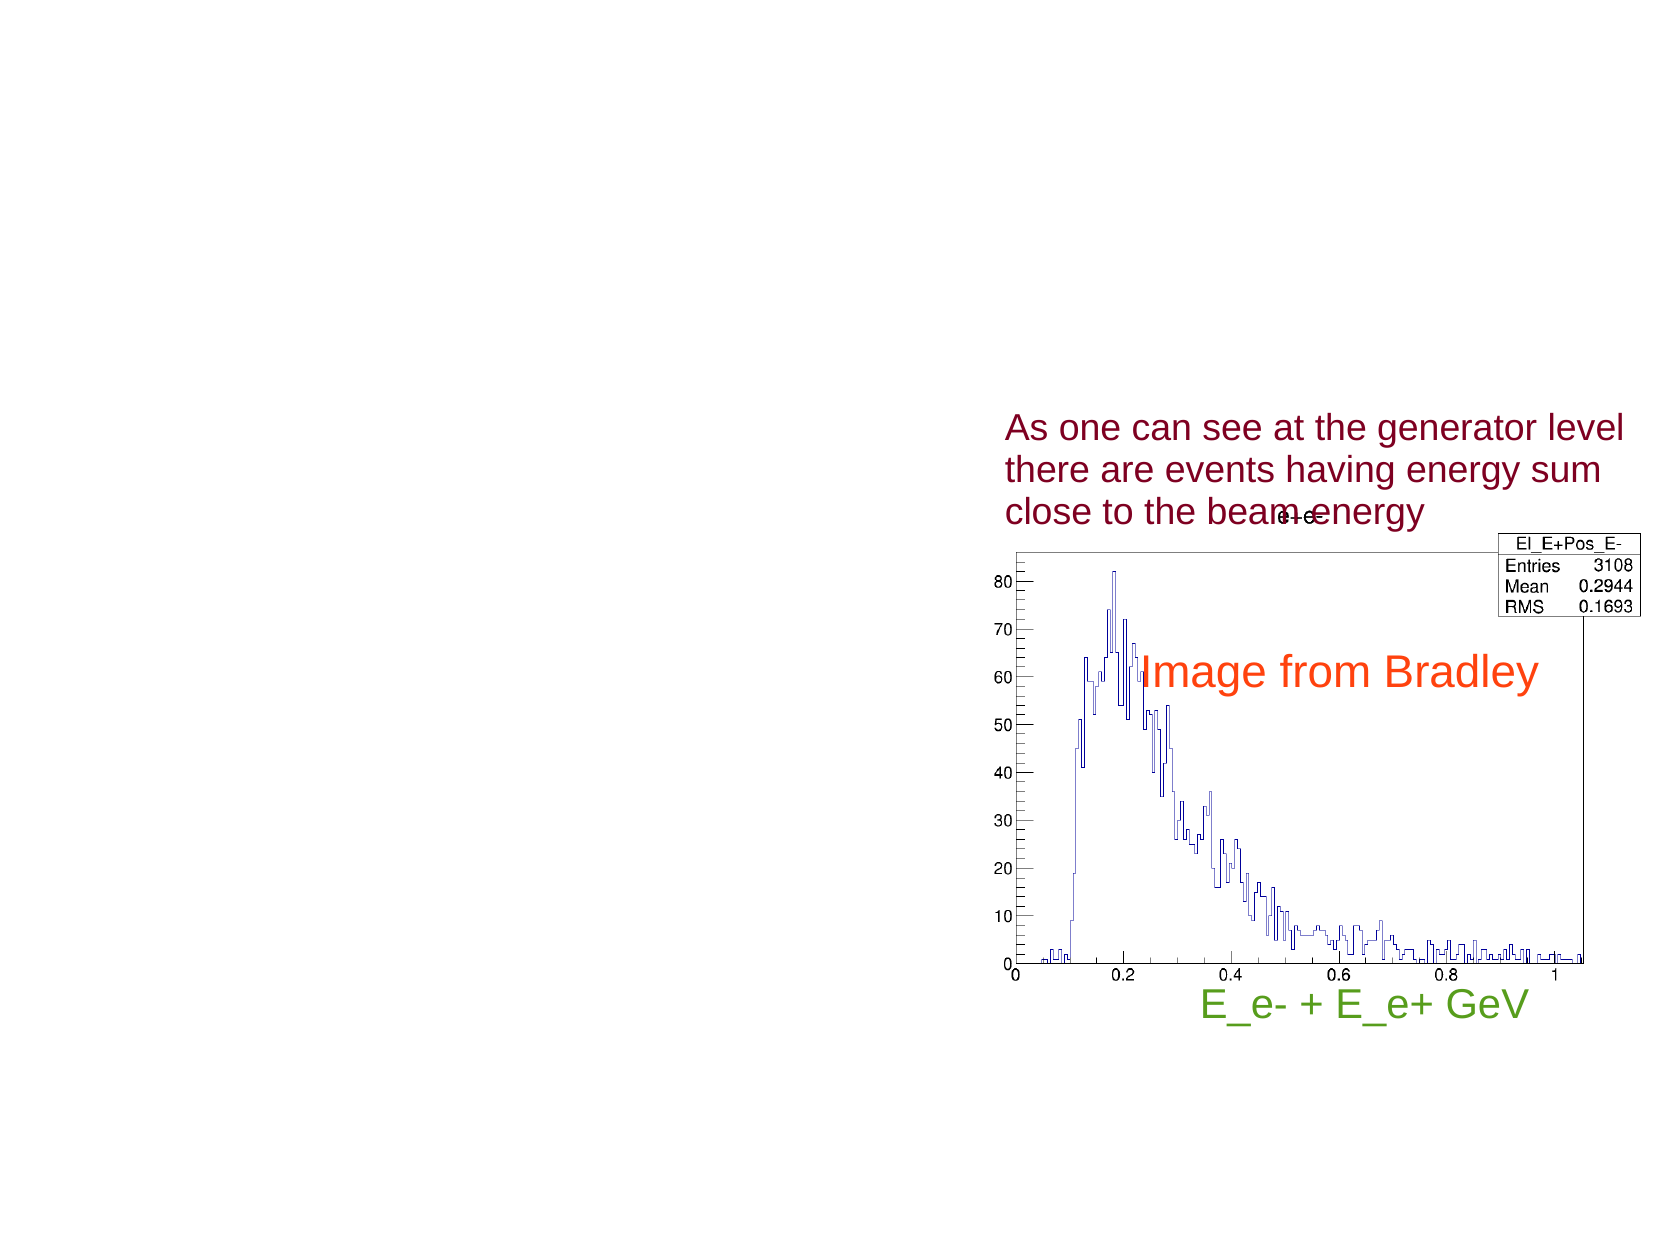

As one can see at the generator level
there are events having energy sum
close to the beam energy
Image from Bradley
E_e- + E_e+ GeV